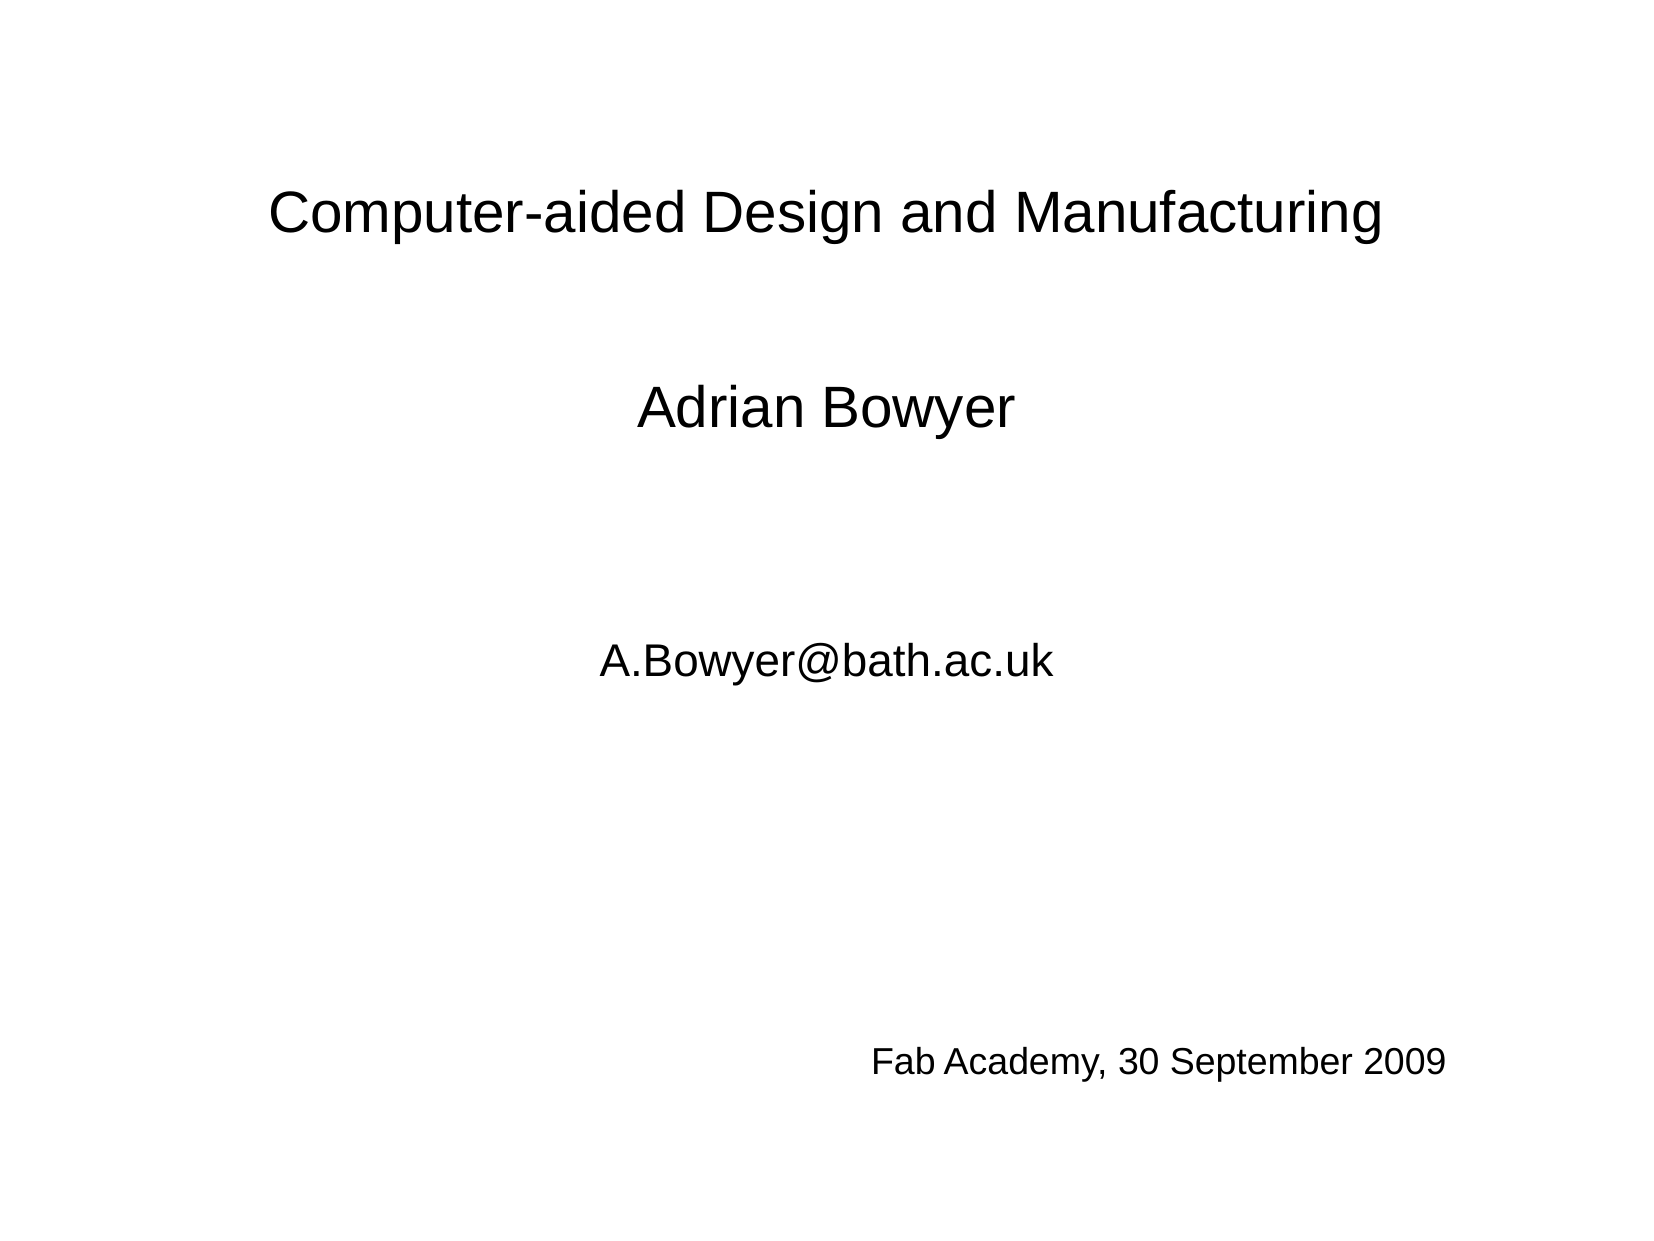

Computer-aided Design and Manufacturing
Adrian Bowyer
A.Bowyer@bath.ac.uk
Fab Academy, 30 September 2009